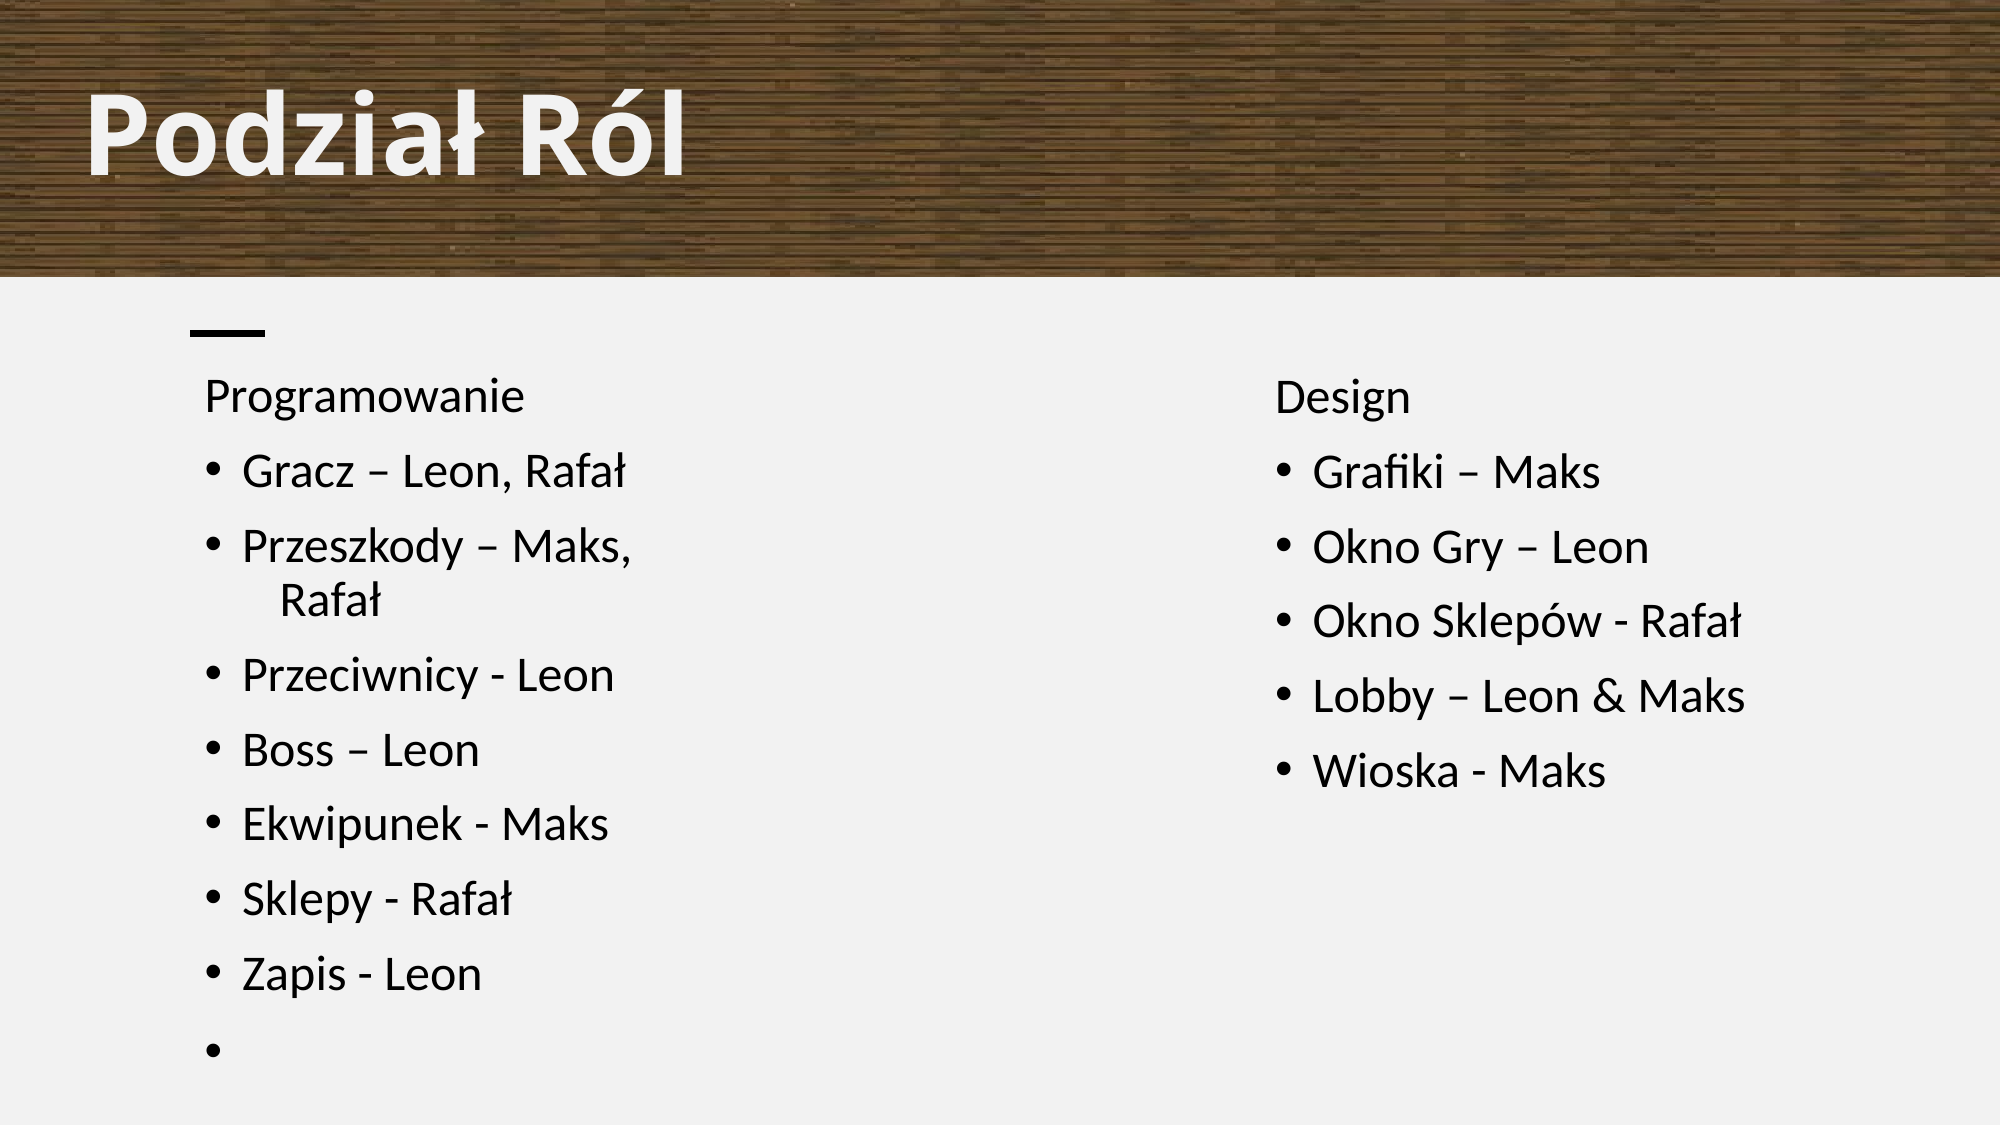

Podział Ról
# Programowanie
Gracz – Leon, Rafał
Przeszkody – Maks, Rafał
Przeciwnicy - Leon
Boss – Leon
Ekwipunek - Maks
Sklepy - Rafał
Zapis - Leon
Design
Grafiki – Maks
Okno Gry – Leon
Okno Sklepów - Rafał
Lobby – Leon & Maks
Wioska - Maks